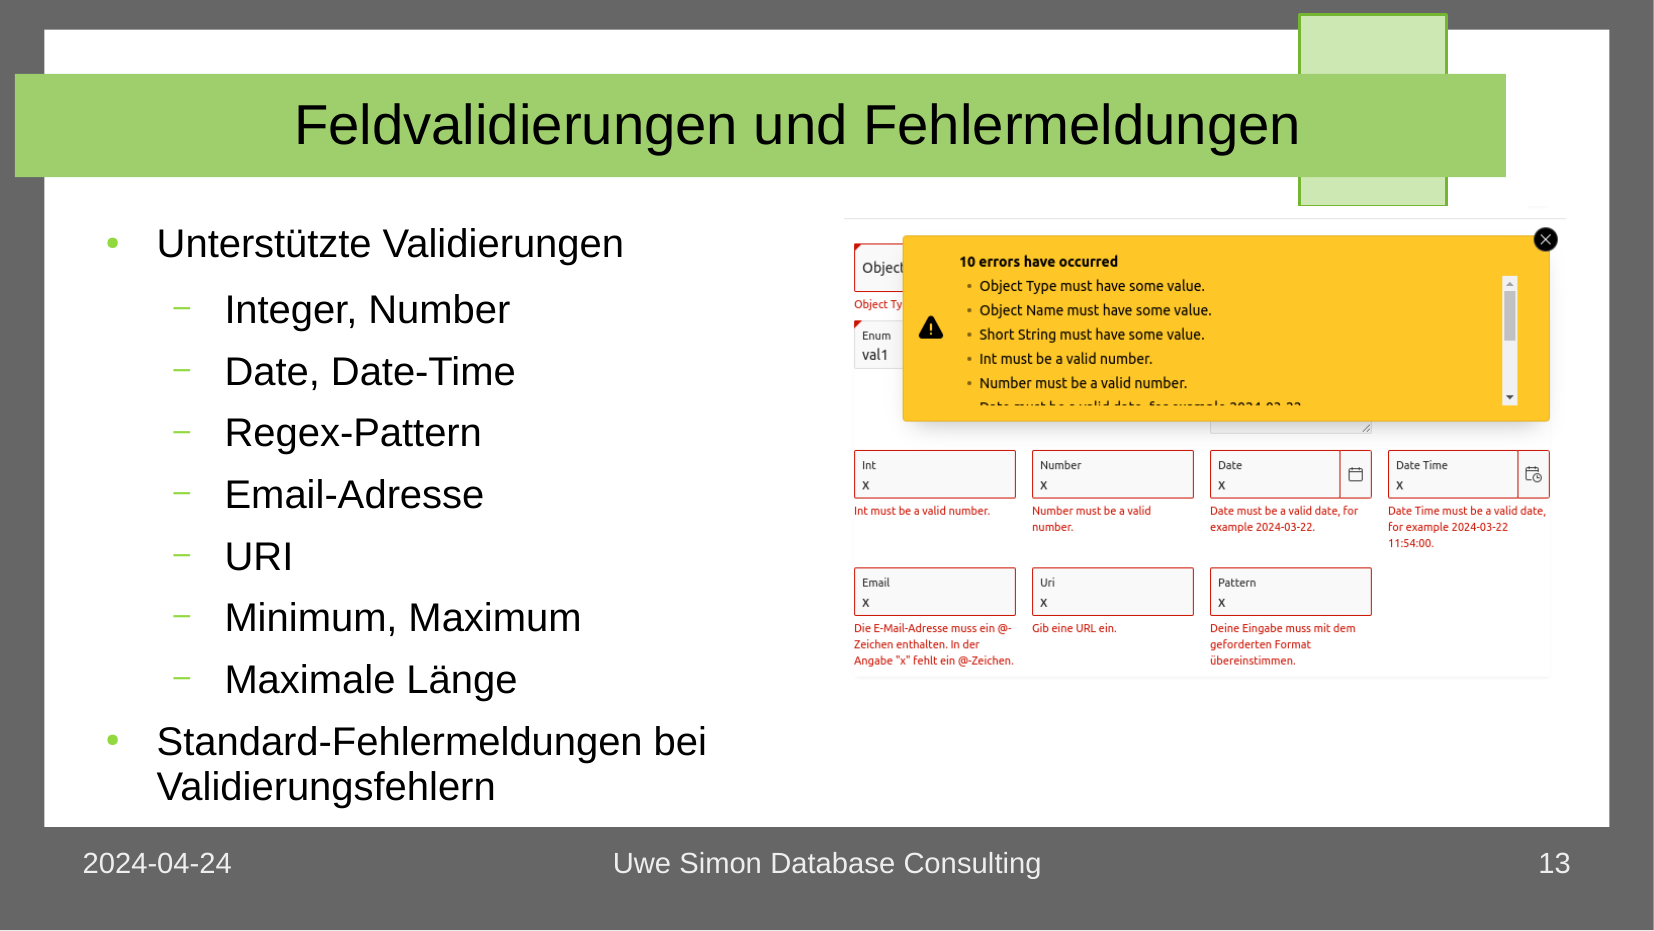

# Feldvalidierungen und Fehlermeldungen
Unterstützte Validierungen
Integer, Number
Date, Date-Time
Regex-Pattern
Email-Adresse
URI
Minimum, Maximum
Maximale Länge
Standard-Fehlermeldungen bei Validierungsfehlern
2024-04-24
Uwe Simon Database Consulting
13